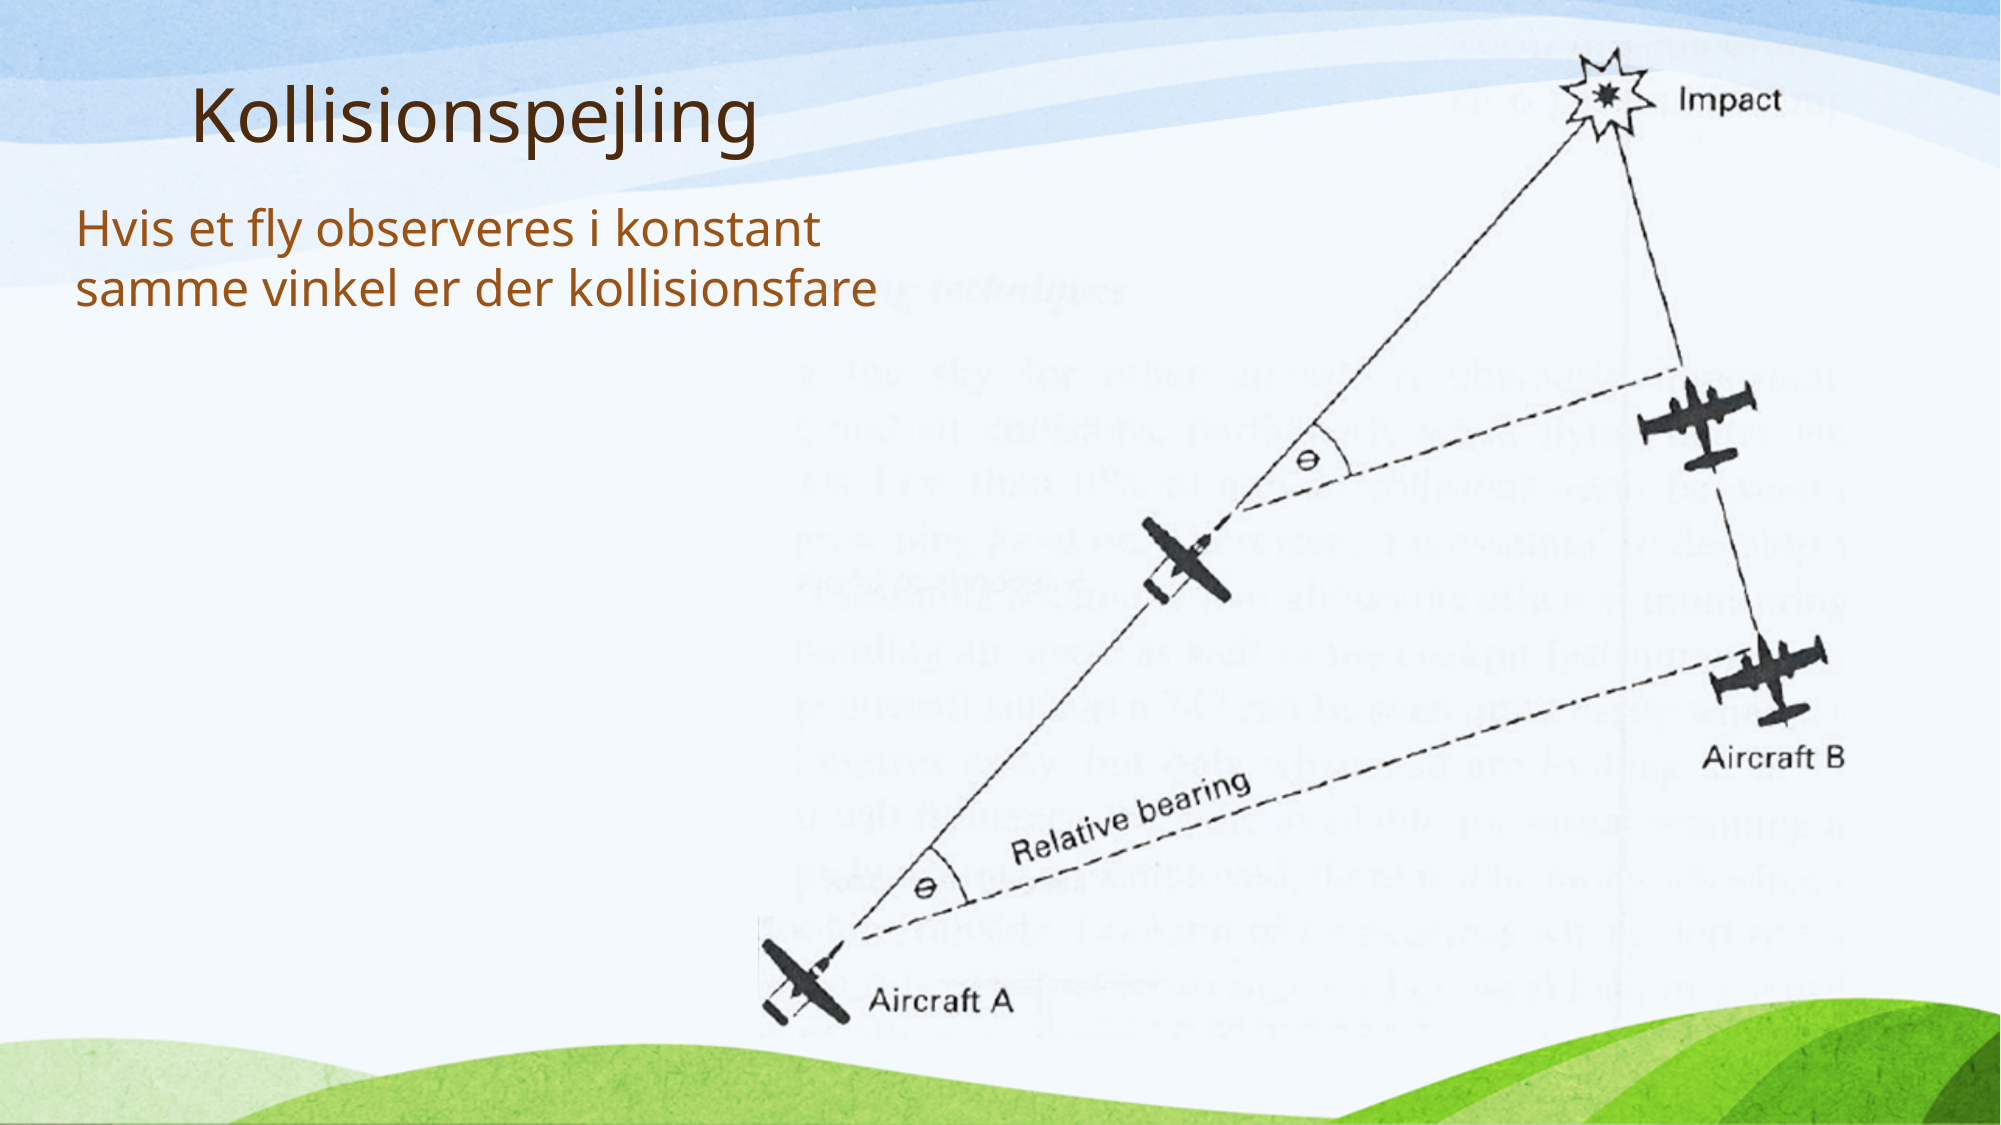

# Kollisionspejling
Hvis et fly observeres i konstant samme vinkel er der kollisionsfare